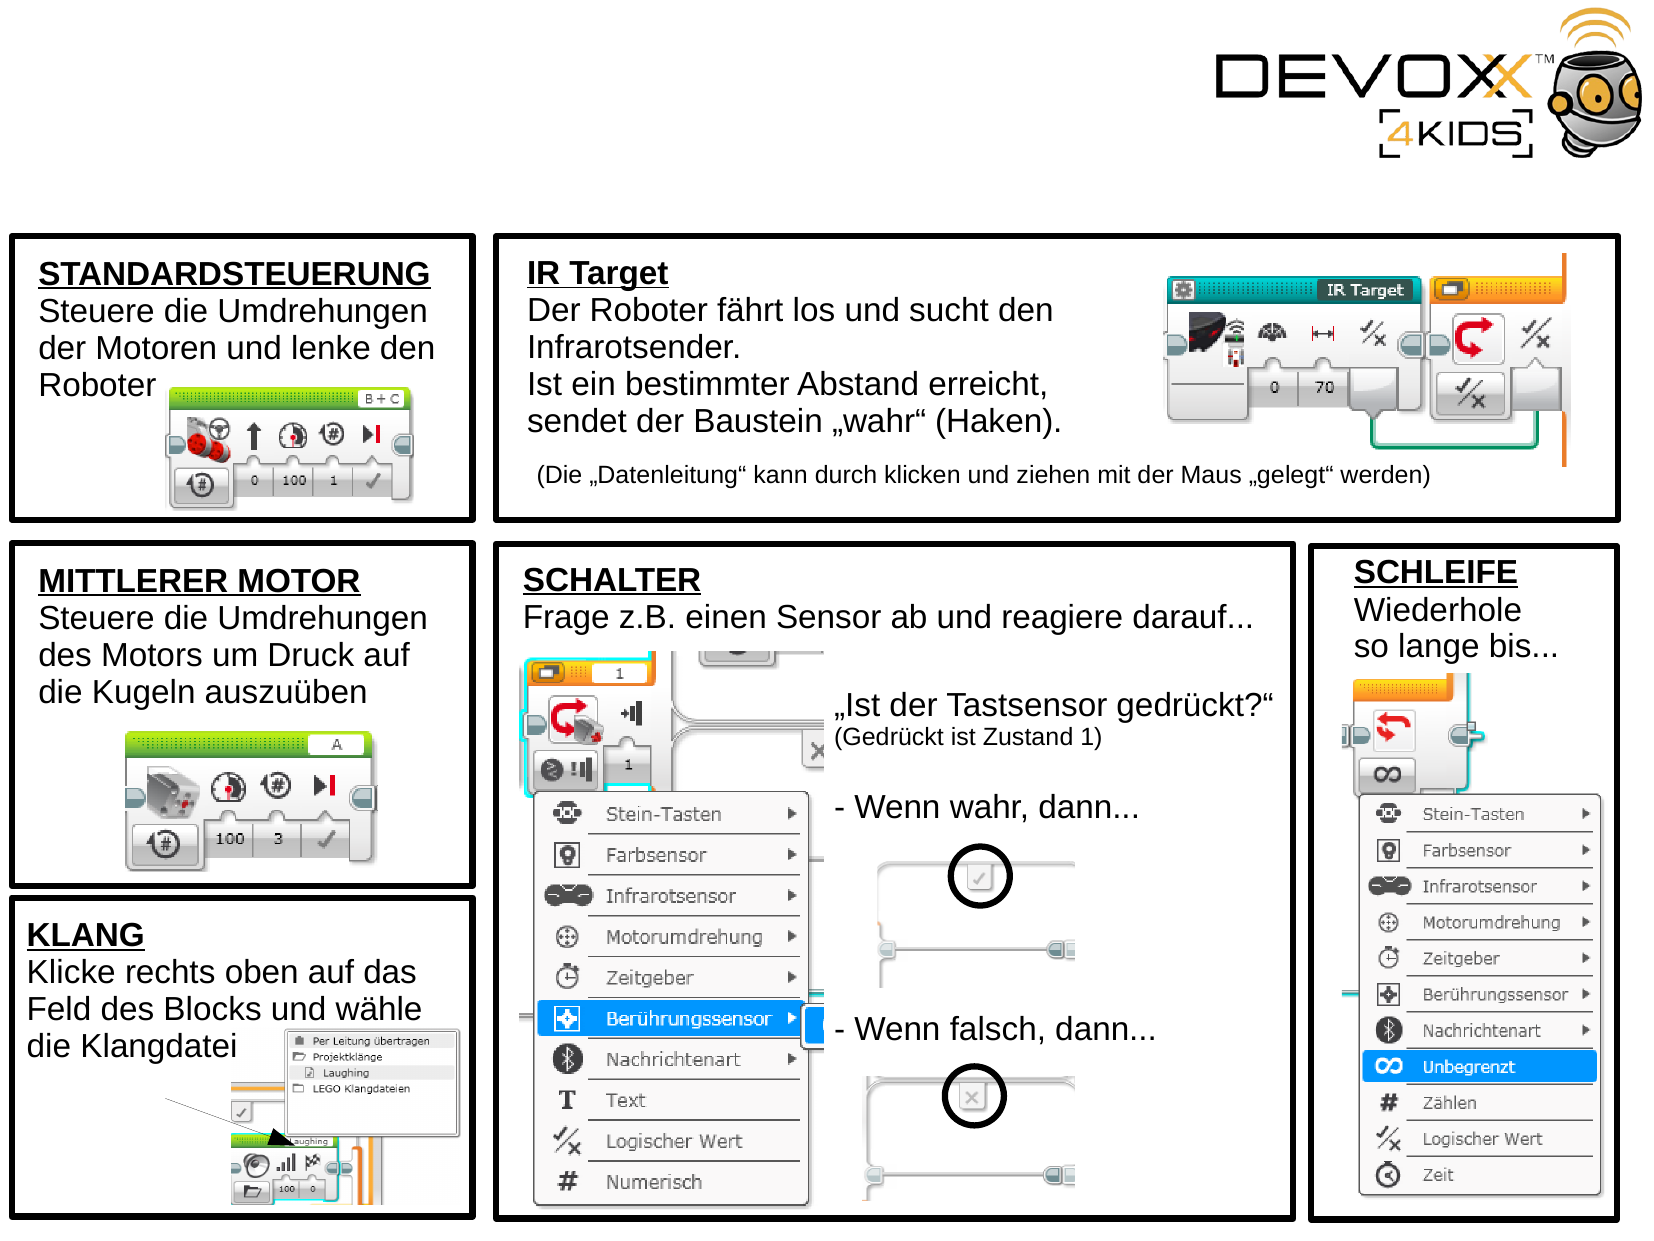

STANDARDSTEUERUNG
Steuere die Umdrehungen der Motoren und lenke den Roboter
IR Target
Der Roboter fährt los und sucht den Infrarotsender.
Ist ein bestimmter Abstand erreicht, sendet der Baustein „wahr“ (Haken).
(Die „Datenleitung“ kann durch klicken und ziehen mit der Maus „gelegt“ werden)
SCHALTER
Frage z.B. einen Sensor ab und reagiere darauf...
„Ist der Tastsensor gedrückt?“
(Gedrückt ist Zustand 1)
- Wenn wahr, dann...
- Wenn falsch, dann...
SCHLEIFE
Wiederhole
so lange bis...
MITTLERER MOTOR
Steuere die Umdrehungen des Motors um Druck auf die Kugeln auszuüben
KLANG
Klicke rechts oben auf das Feld des Blocks und wähle die Klangdatei